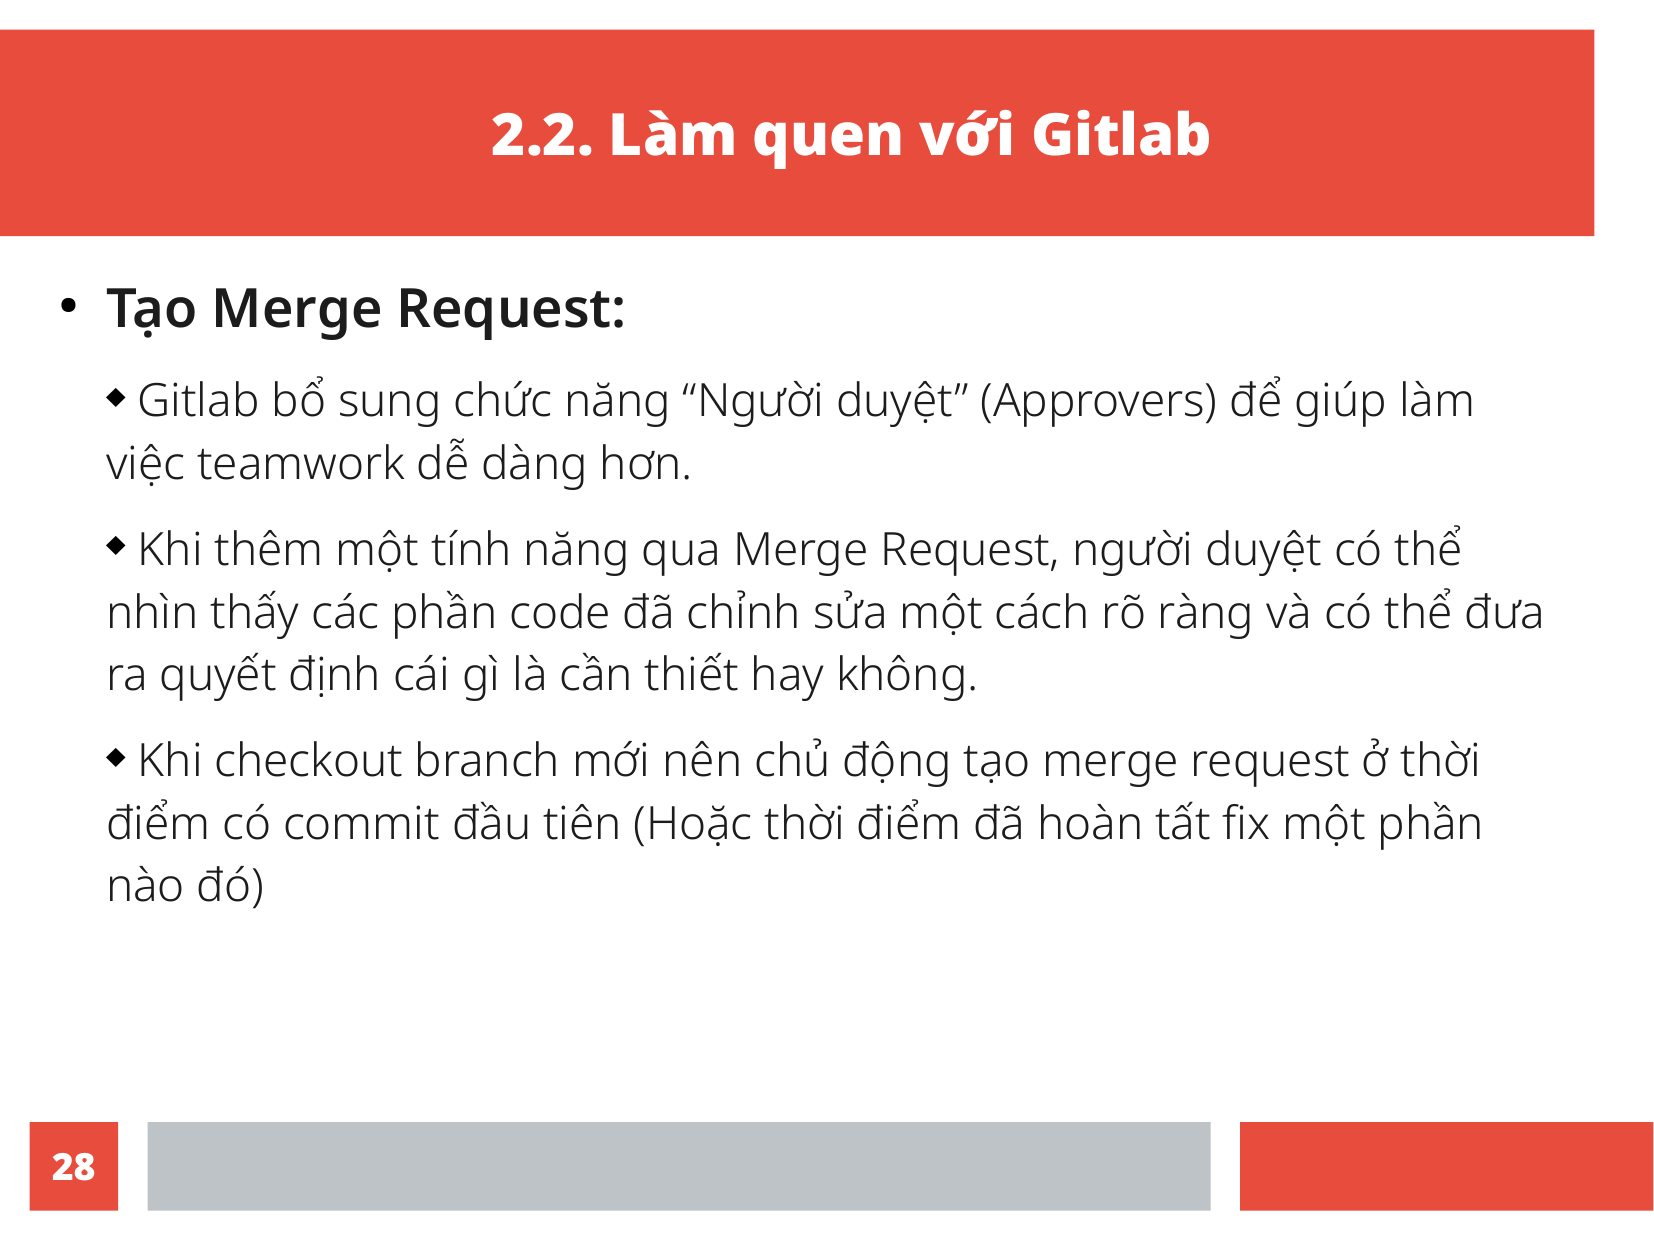

# 2.2. Làm quen với Gitlab
 Tạo Merge Request:
 Gitlab bổ sung chức năng “Người duyệt” (Approvers) để giúp làm việc teamwork dễ dàng hơn.
 Khi thêm một tính năng qua Merge Request, người duyệt có thể nhìn thấy các phần code đã chỉnh sửa một cách rõ ràng và có thể đưa ra quyết định cái gì là cần thiết hay không.
 Khi checkout branch mới nên chủ động tạo merge request ở thời điểm có commit đầu tiên (Hoặc thời điểm đã hoàn tất fix một phần nào đó)
28